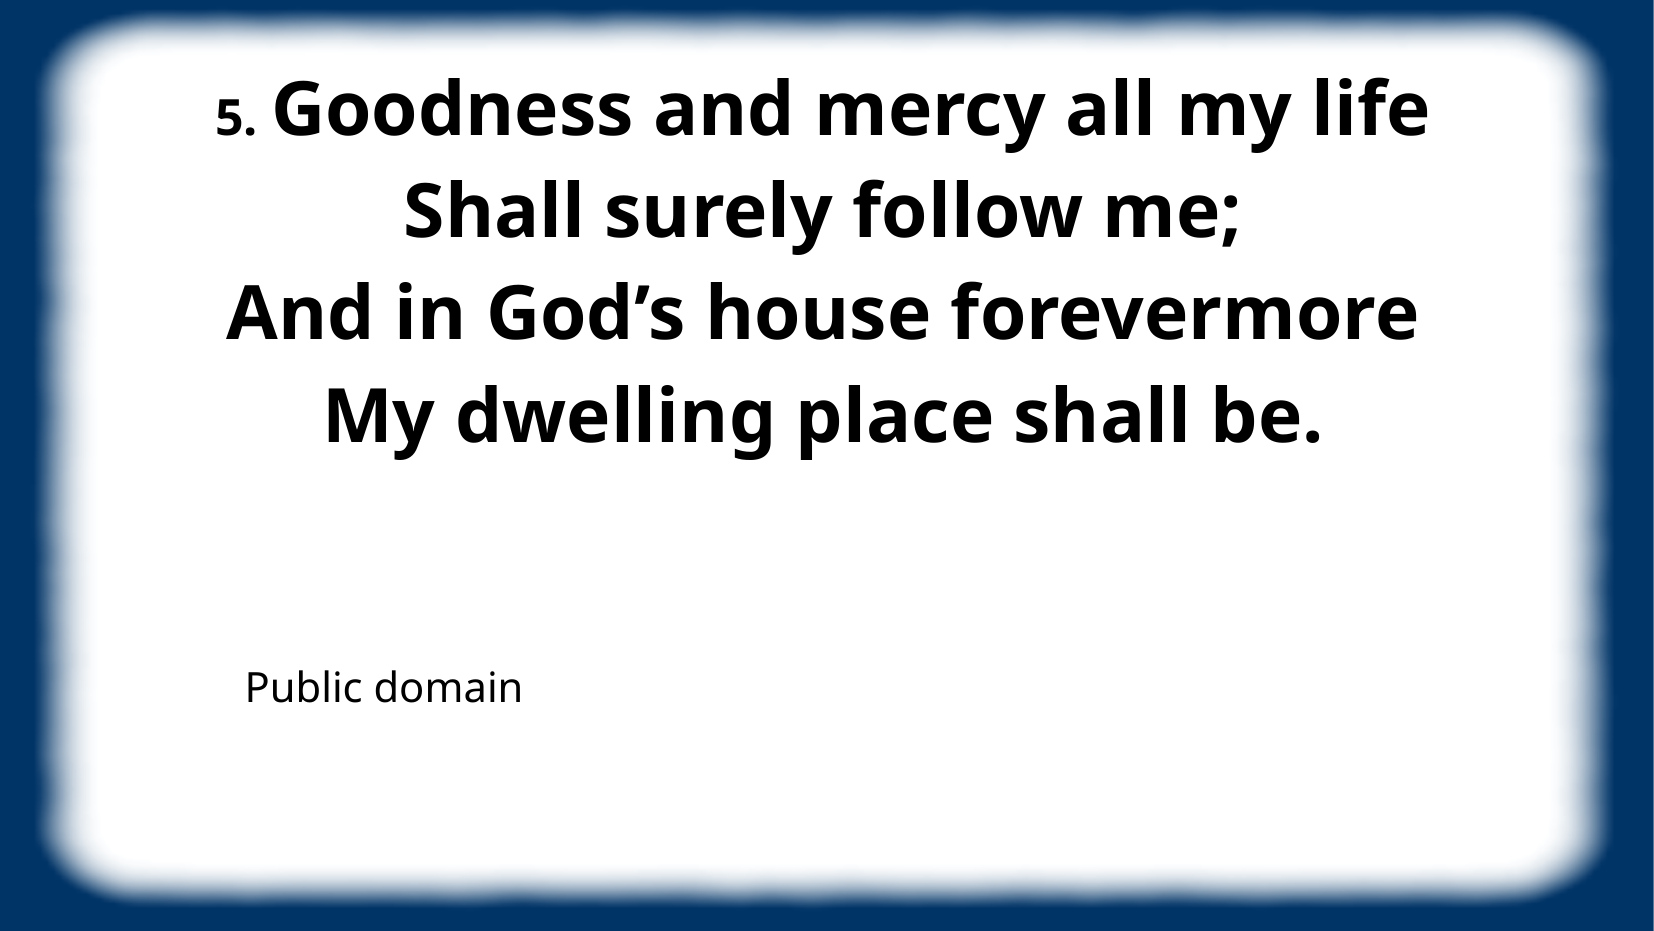

5. Goodness and mercy all my life
Shall surely follow me;
And in God’s house forevermore
My dwelling place shall be.
 Public domain